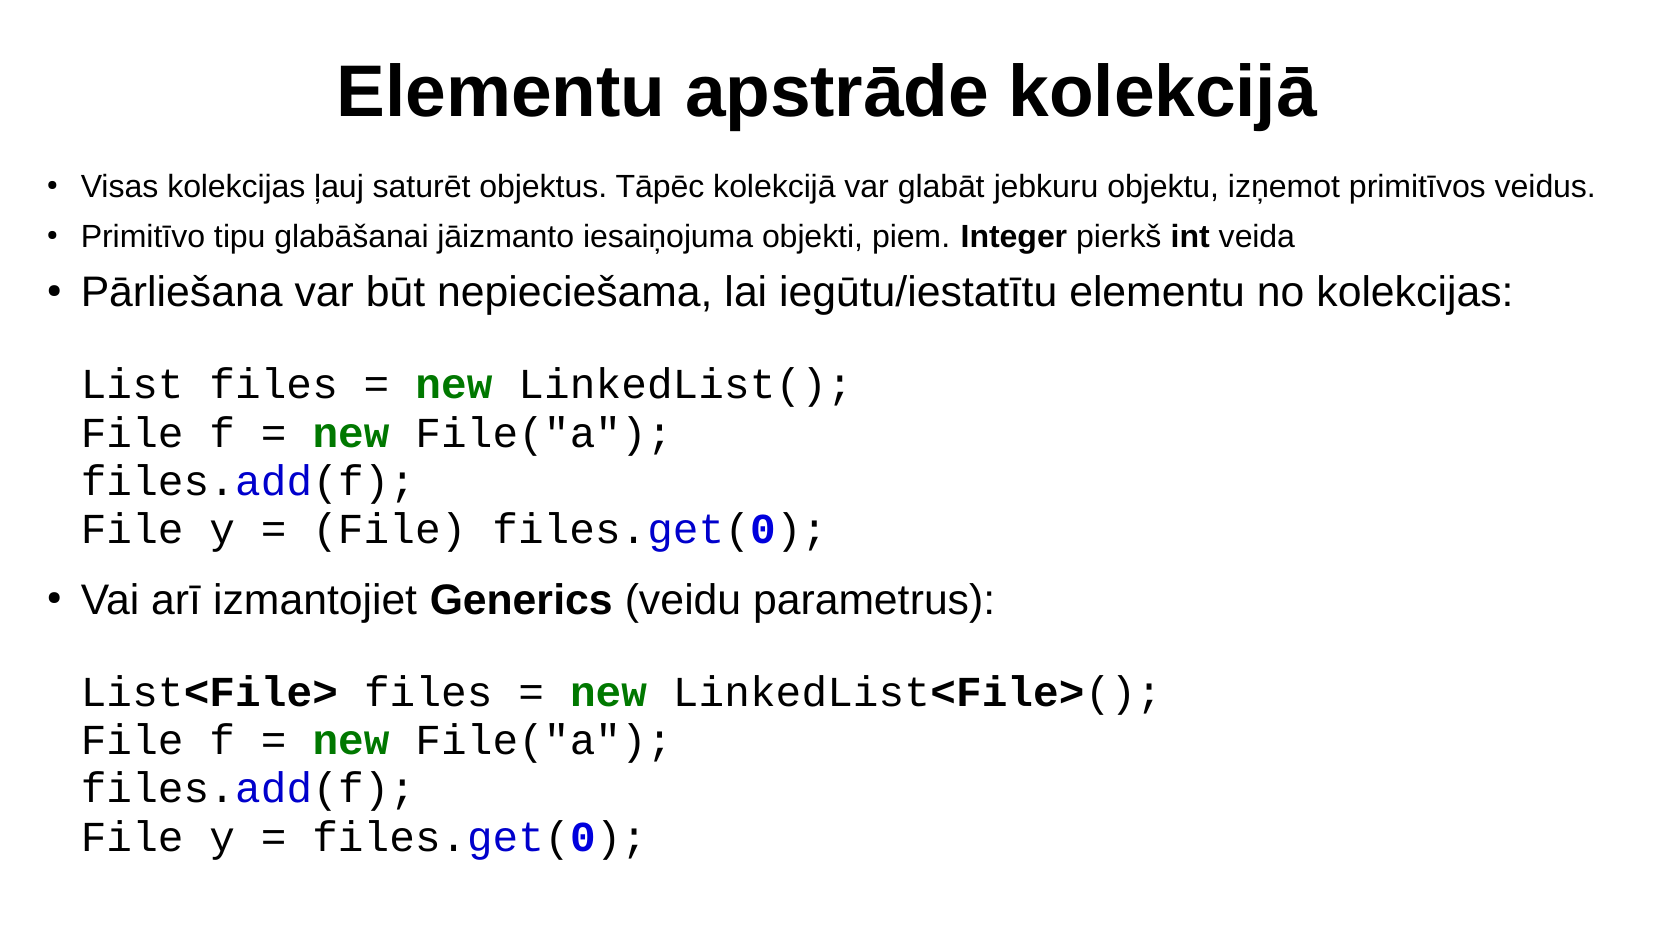

# Elementu apstrāde kolekcijā
Visas kolekcijas ļauj saturēt objektus. Tāpēc kolekcijā var glabāt jebkuru objektu, izņemot primitīvos veidus.
Primitīvo tipu glabāšanai jāizmanto iesaiņojuma objekti, piem. Integer pierkš int veida
Pārliešana var būt nepieciešama, lai iegūtu/iestatītu elementu no kolekcijas:
List files = new LinkedList();
File f = new File("a");
files.add(f);
File y = (File) files.get(0);
Vai arī izmantojiet Generics (veidu parametrus):
List<File> files = new LinkedList<File>();
File f = new File("a");
files.add(f);
File y = files.get(0);